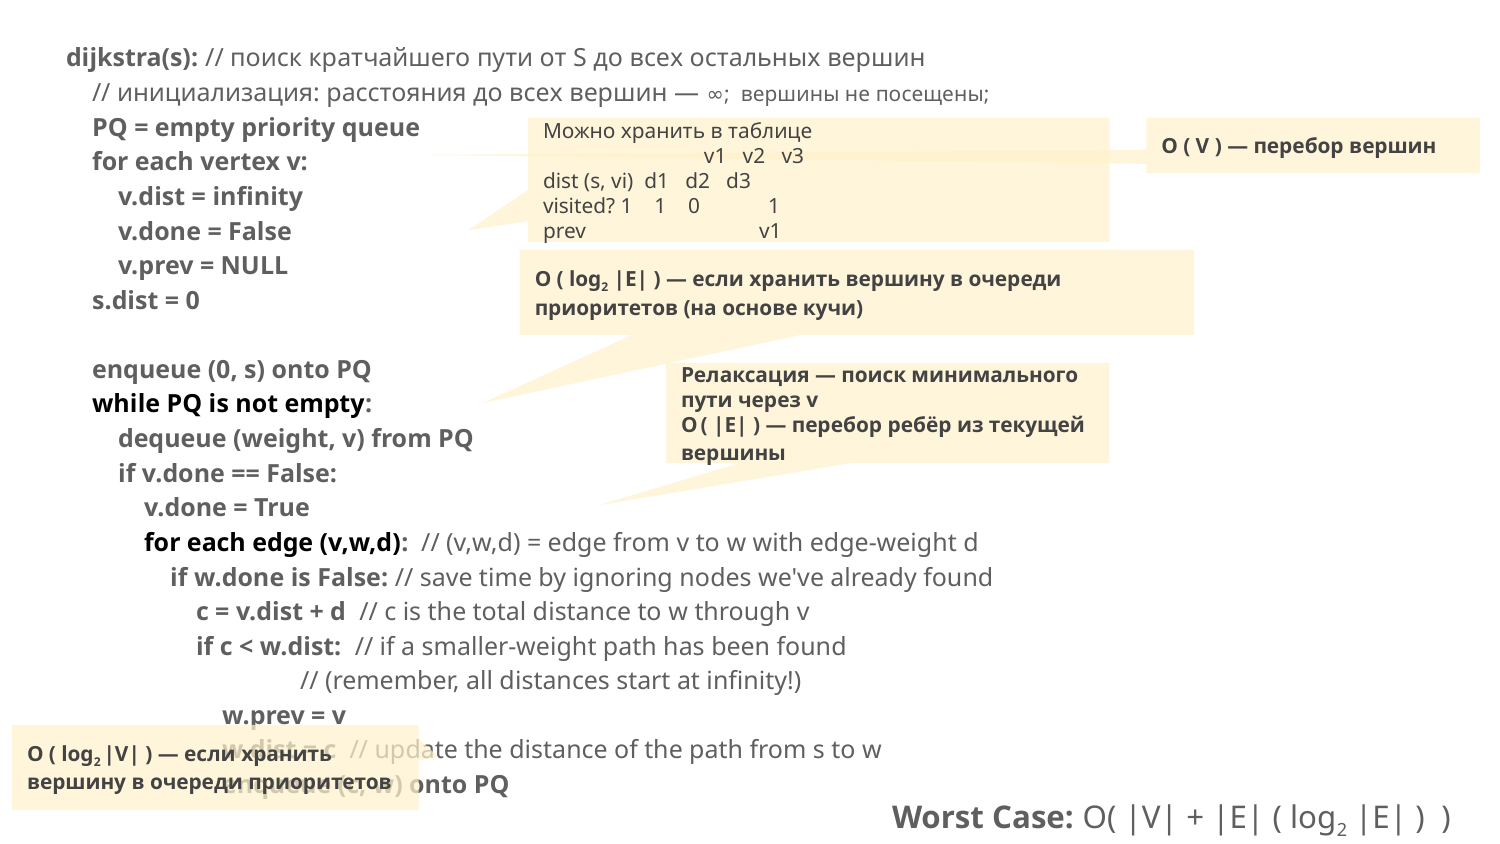

# dijkstra(s): // поиск кратчайшего пути от S до всех остальных вершин
 // инициализация: расстояния до всех вершин — ∞; вершины не посещены;
 PQ = empty priority queue
 for each vertex v:
 v.dist = infinity
 v.done = False
 v.prev = NULL
 s.dist = 0
 enqueue (0, s) onto PQ
 while PQ is not empty:
 dequeue (weight, v) from PQ
 if v.done == False:
 v.done = True
 for each edge (v,w,d): // (v,w,d) = edge from v to w with edge-weight d
 if w.done is False: // save time by ignoring nodes we've already found
 c = v.dist + d // c is the total distance to w through v
 if c < w.dist: // if a smaller-weight path has been found
 // (remember, all distances start at infinity!)
 w.prev = v
 w.dist = c // update the distance of the path from s to w
 enqueue (c, w) onto PQ
Можно хранить в таблице
		 v1 v2 v3
dist (s, vi) d1 d2 d3
visited? 1 1 0	1
prev		 v1
O ( V ) — перебор вершин
O ( log2 |E| ) — если хранить вершину в очереди приоритетов (на основе кучи)
Релаксация — поиск минимального пути через v
O ( |E| ) — перебор ребёр из текущей вершины
O ( log2 |V| ) — если хранить вершину в очереди приоритетов
Worst Case: O( |V| + |E| ( log2 |E| ) )